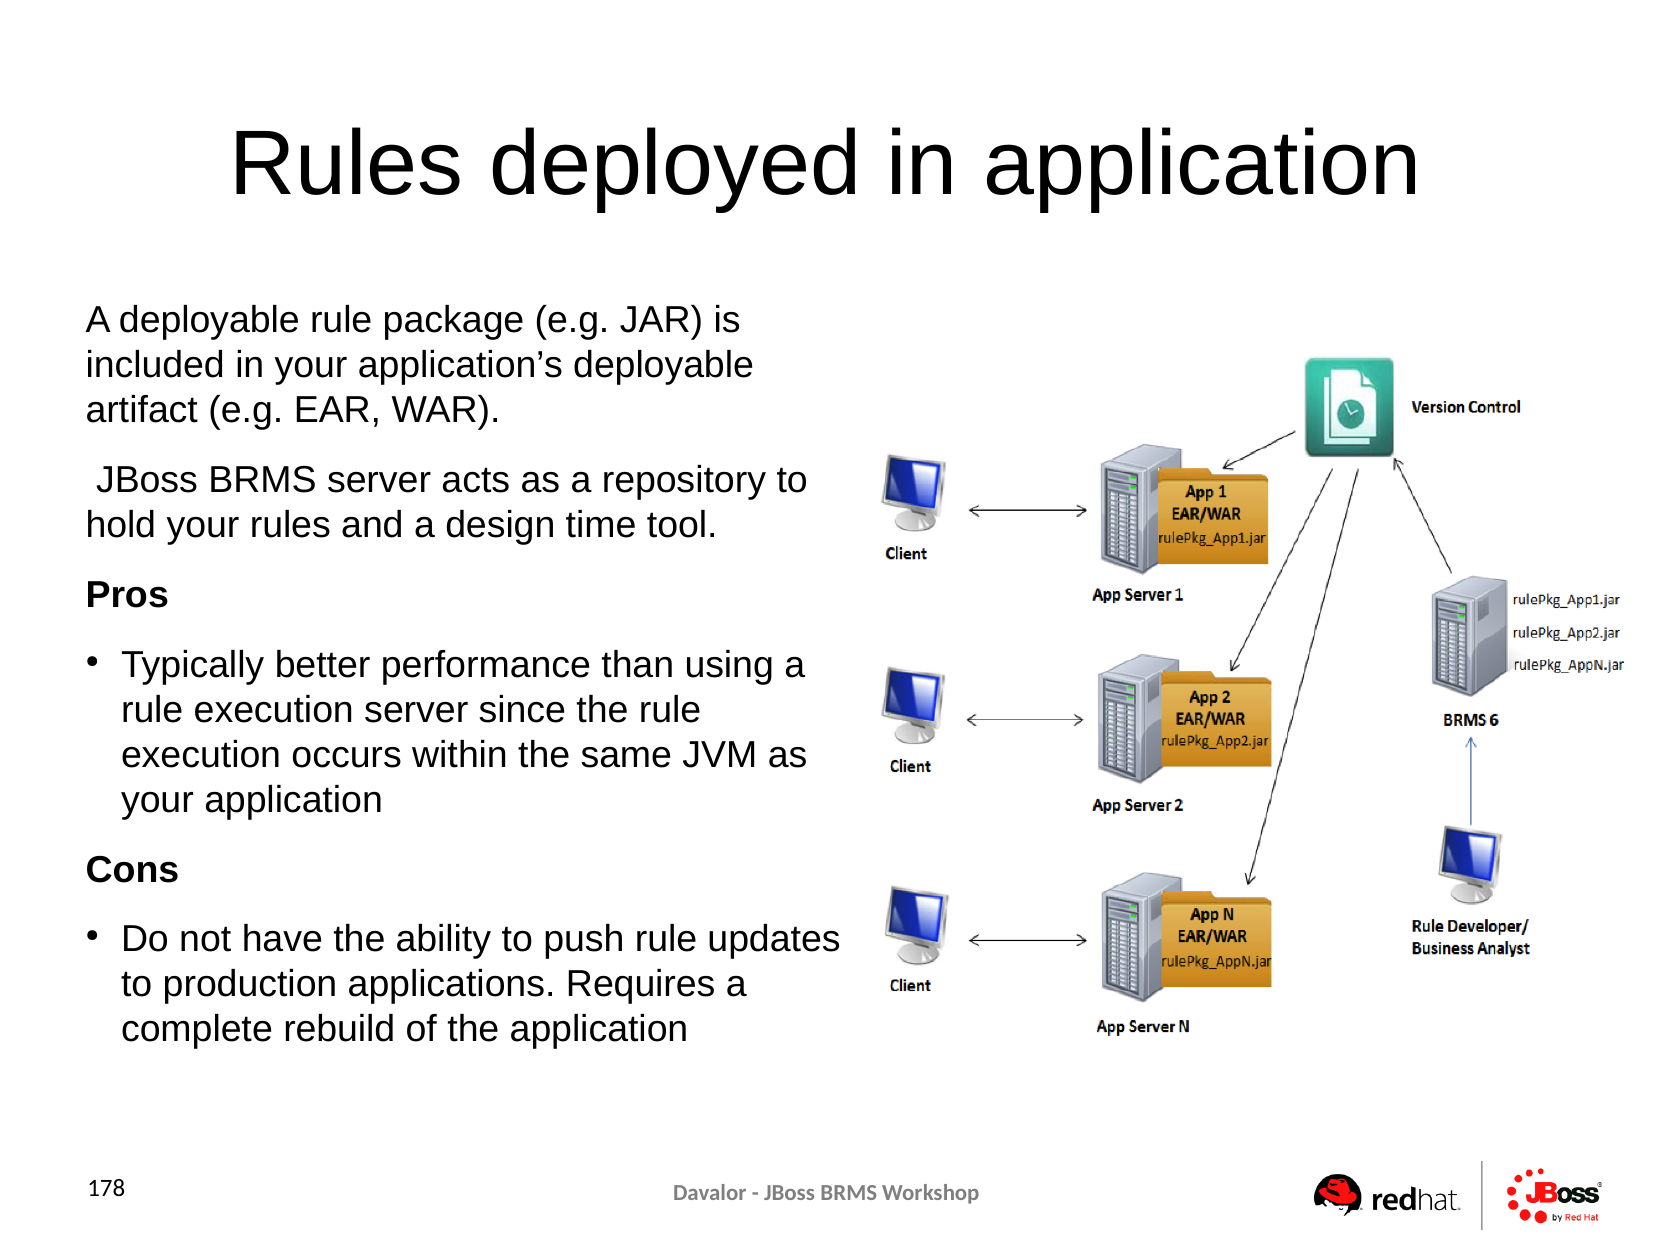

# Rules deployed in application
A deployable rule package (e.g. JAR) is included in your application’s deployable artifact (e.g. EAR, WAR).
 JBoss BRMS server acts as a repository to hold your rules and a design time tool.
Pros
Typically better performance than using a rule execution server since the rule execution occurs within the same JVM as your application
Cons
Do not have the ability to push rule updates to production applications. Requires a complete rebuild of the application